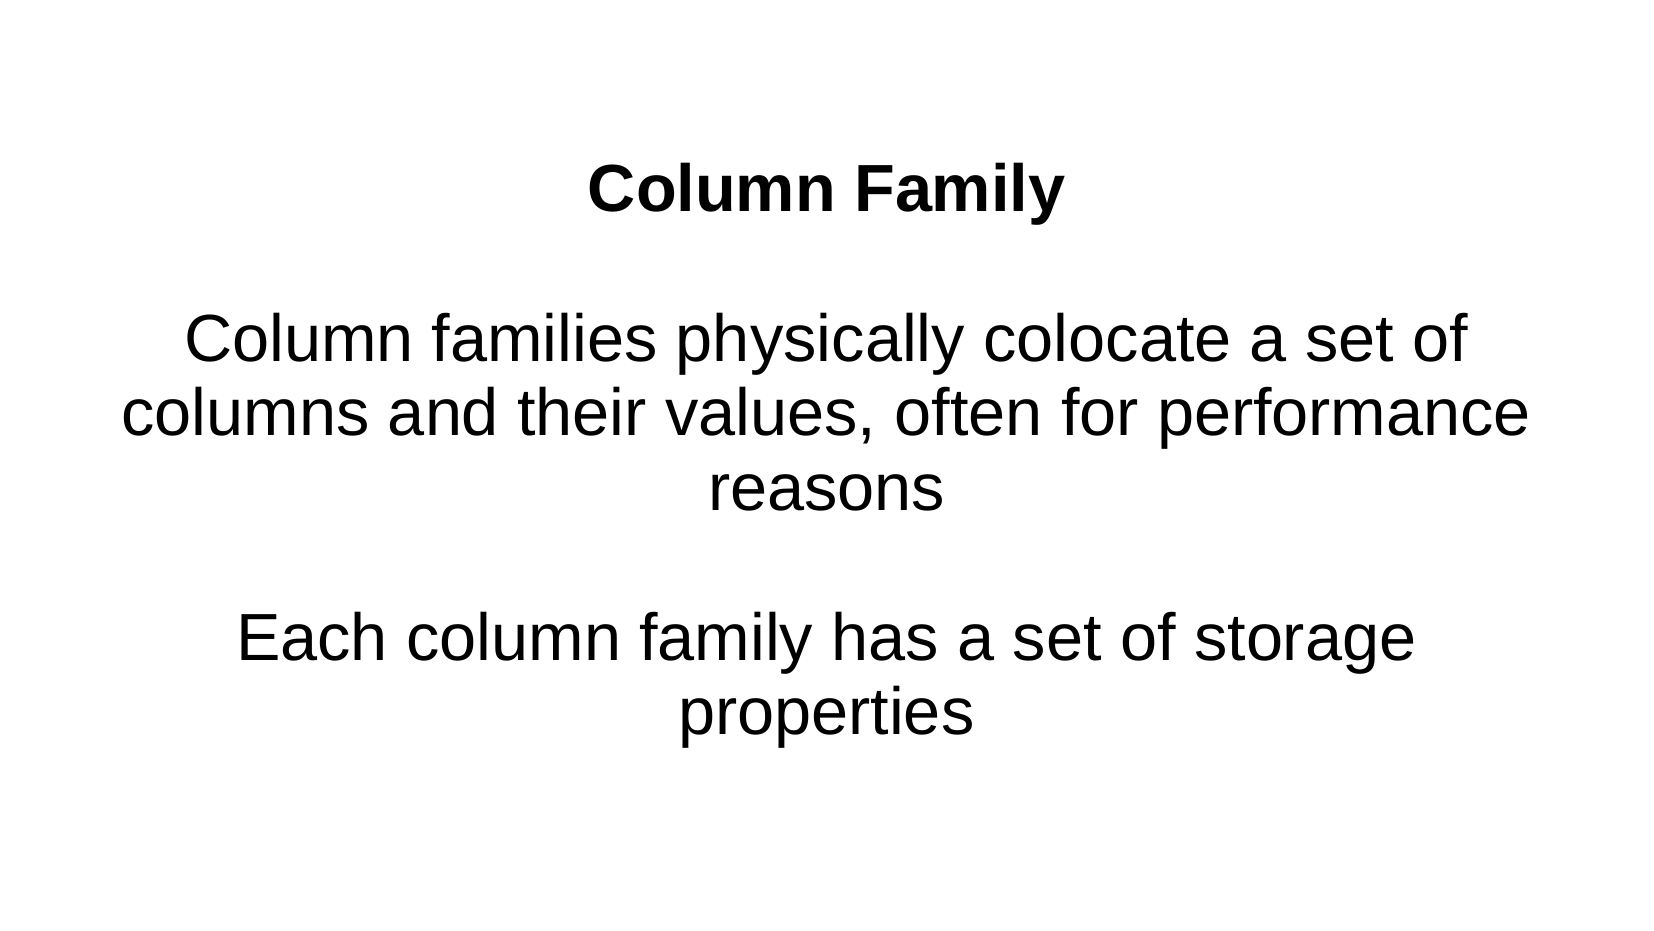

# Column Family
Column families physically colocate a set of columns and their values, often for performance reasons
Each column family has a set of storage properties